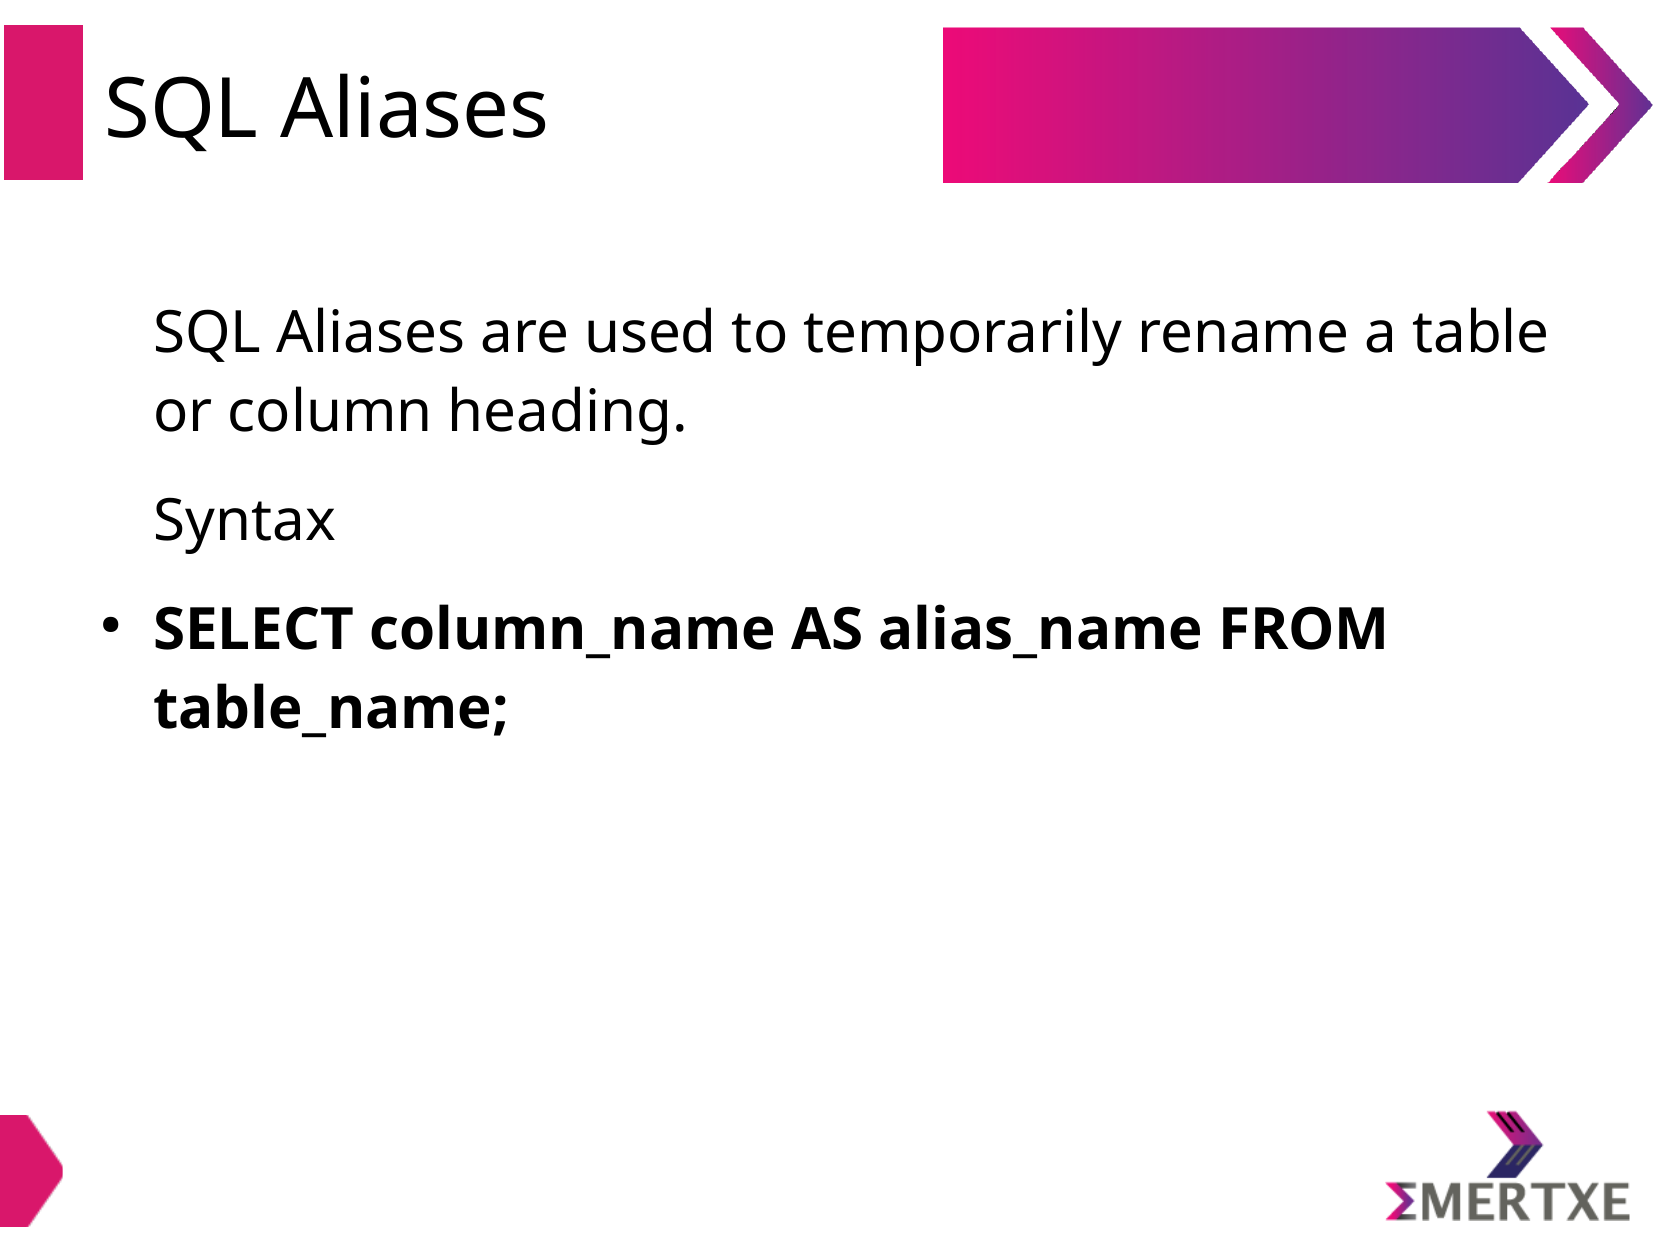

# SQL Aliases
SQL Aliases are used to temporarily rename a table or column heading.
Syntax
SELECT column_name AS alias_name FROM table_name;